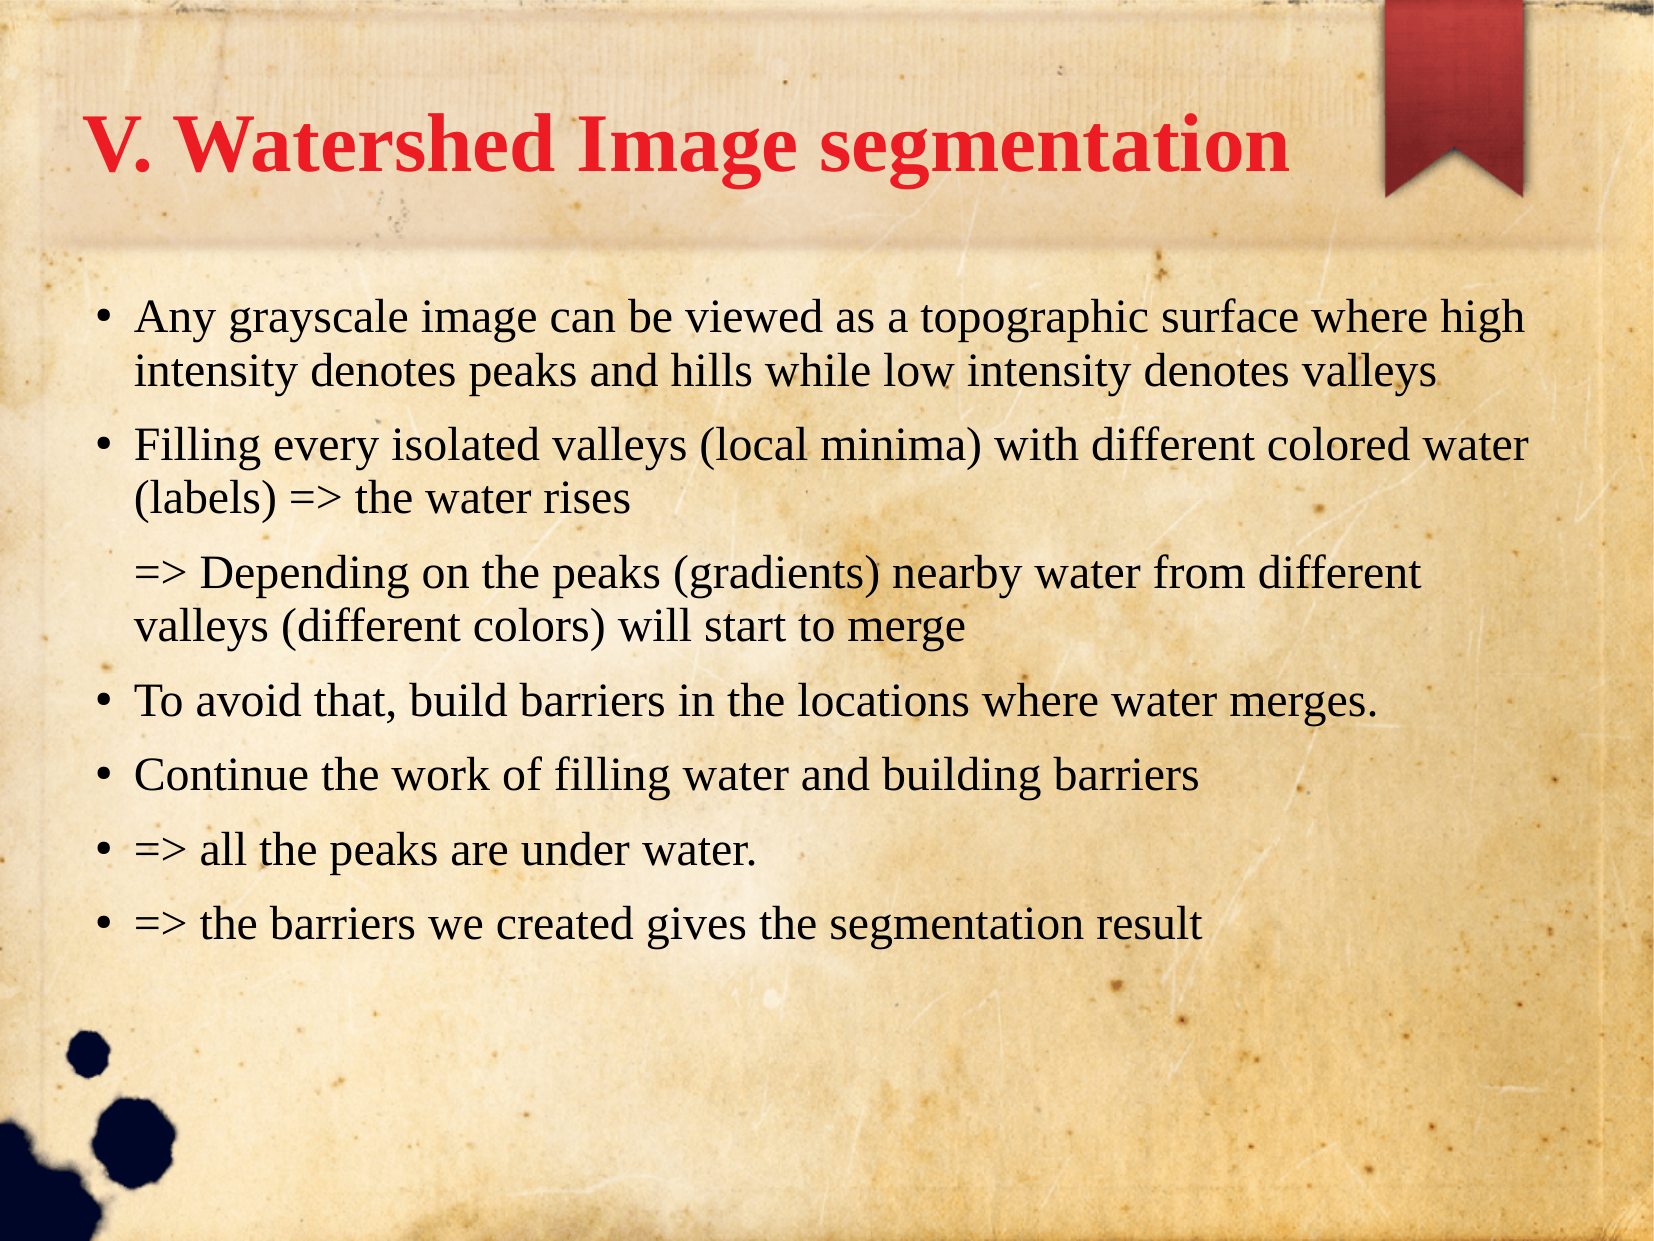

# V. Watershed Image segmentation
Any grayscale image can be viewed as a topographic surface where high intensity denotes peaks and hills while low intensity denotes valleys
Filling every isolated valleys (local minima) with different colored water (labels) => the water rises
=> Depending on the peaks (gradients) nearby water from different valleys (different colors) will start to merge
To avoid that, build barriers in the locations where water merges.
Continue the work of filling water and building barriers
=> all the peaks are under water.
=> the barriers we created gives the segmentation result